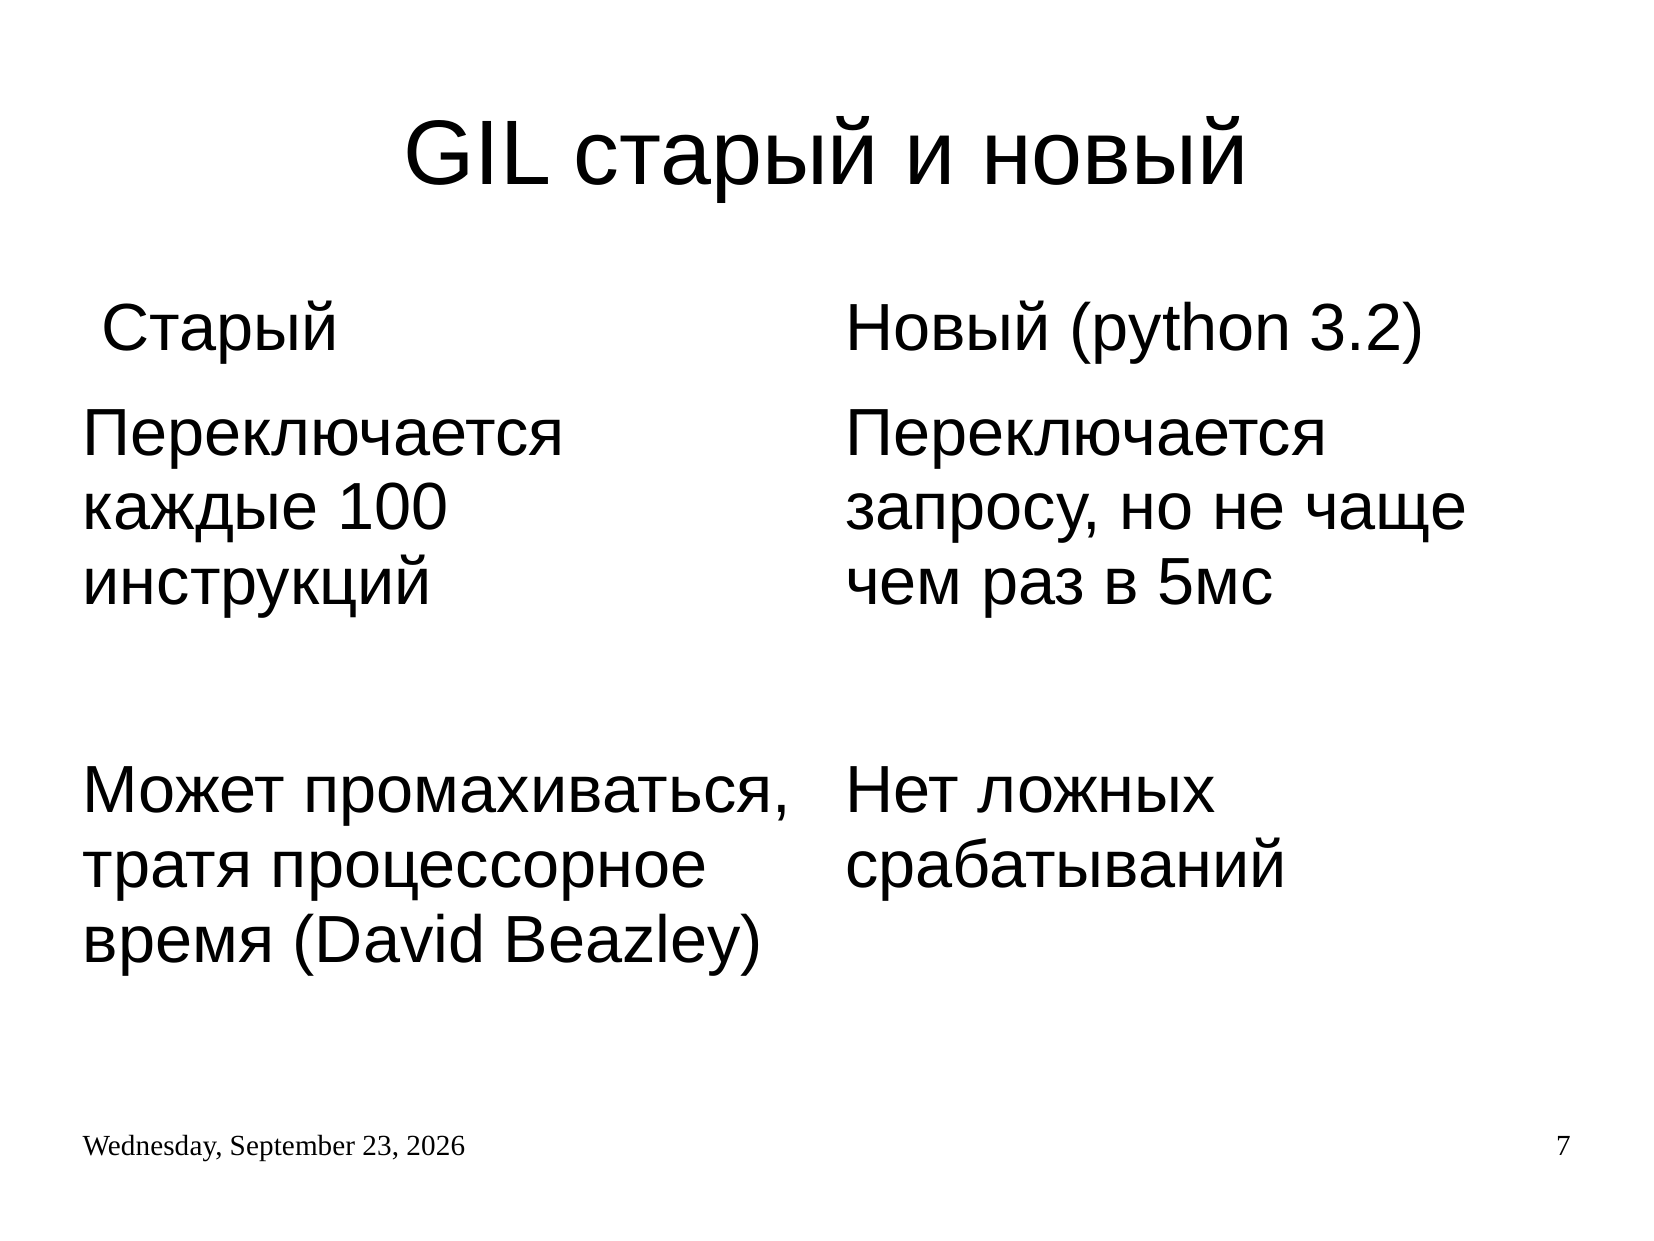

# GIL старый и новый
 Старый
Переключается каждые 100 инструкций
Может промахиваться, тратя процессорное время (David Beazley)
Новый (python 3.2)
Переключается запросу, но не чаще чем раз в 5мс
Нет ложных срабатываний
7